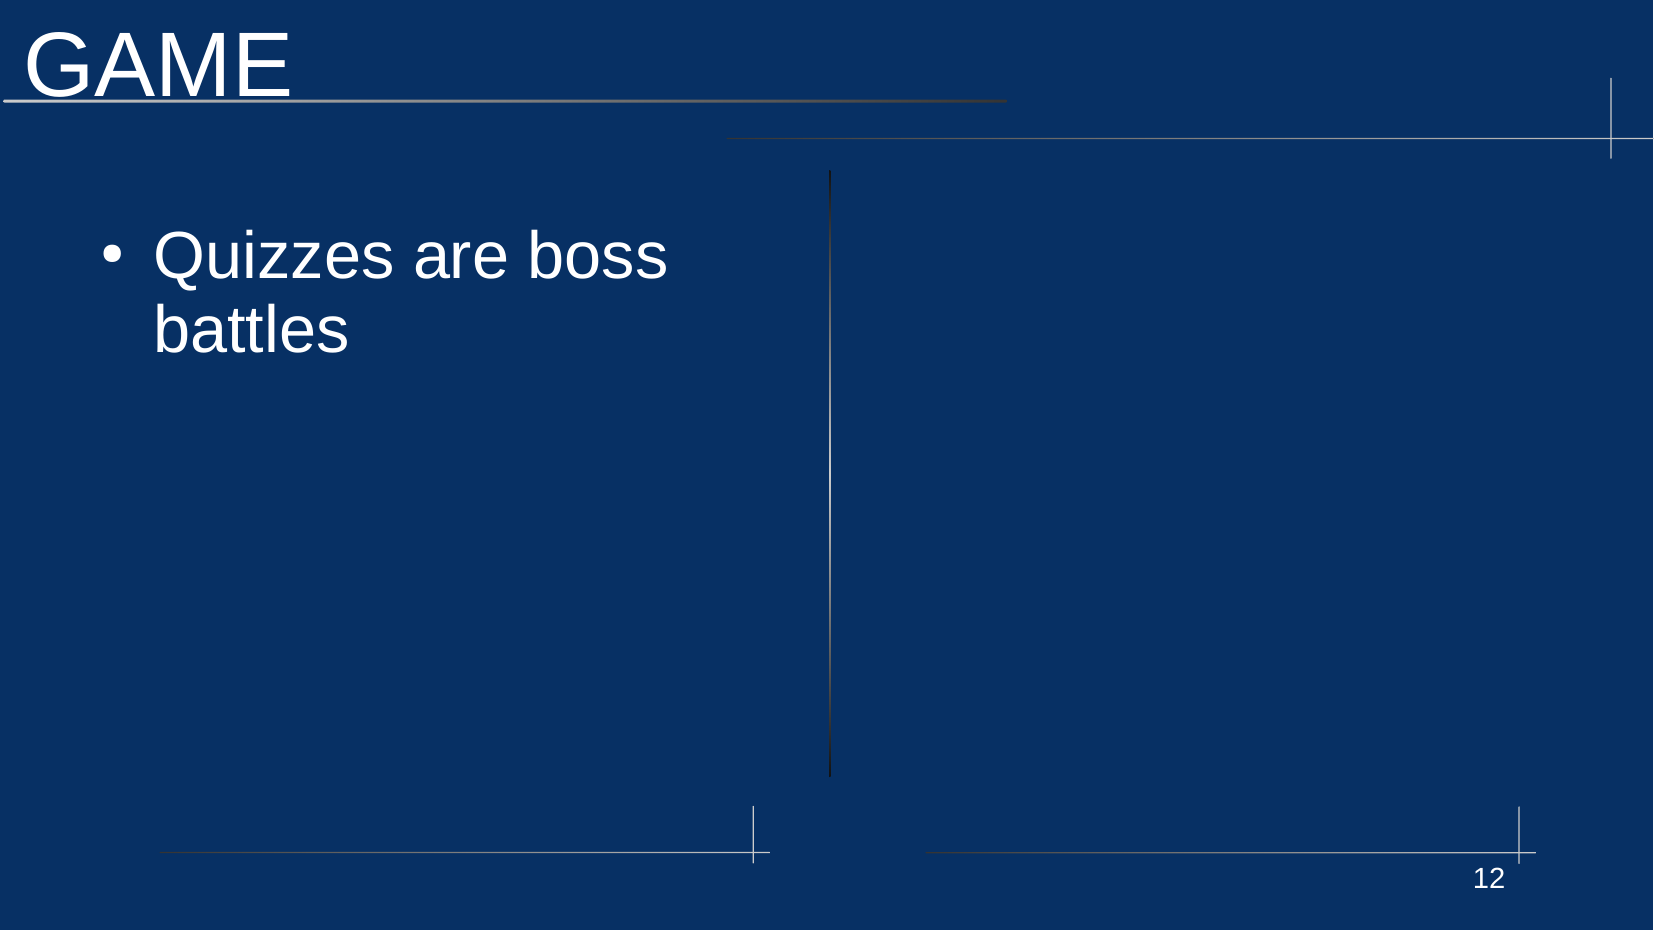

# GAME
Quizzes are boss battles
12